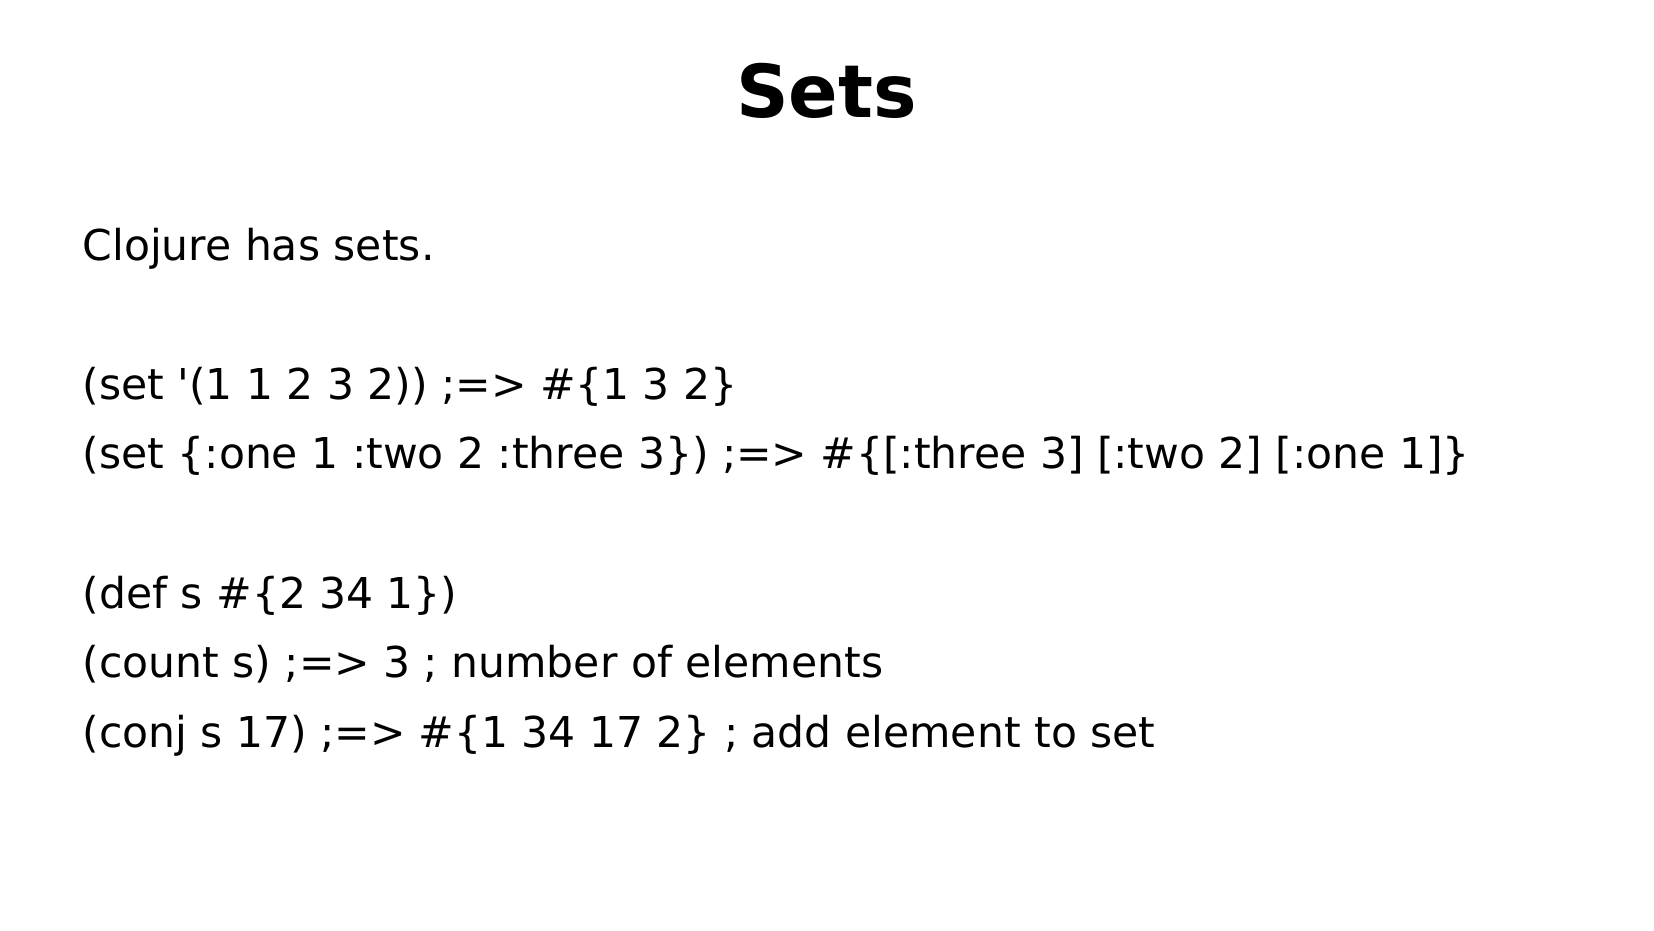

# Sets
Clojure has sets.
(set '(1 1 2 3 2)) ;=> #{1 3 2}
(set {:one 1 :two 2 :three 3}) ;=> #{[:three 3] [:two 2] [:one 1]}
(def s #{2 34 1})
(count s) ;=> 3 ; number of elements
(conj s 17) ;=> #{1 34 17 2} ; add element to set